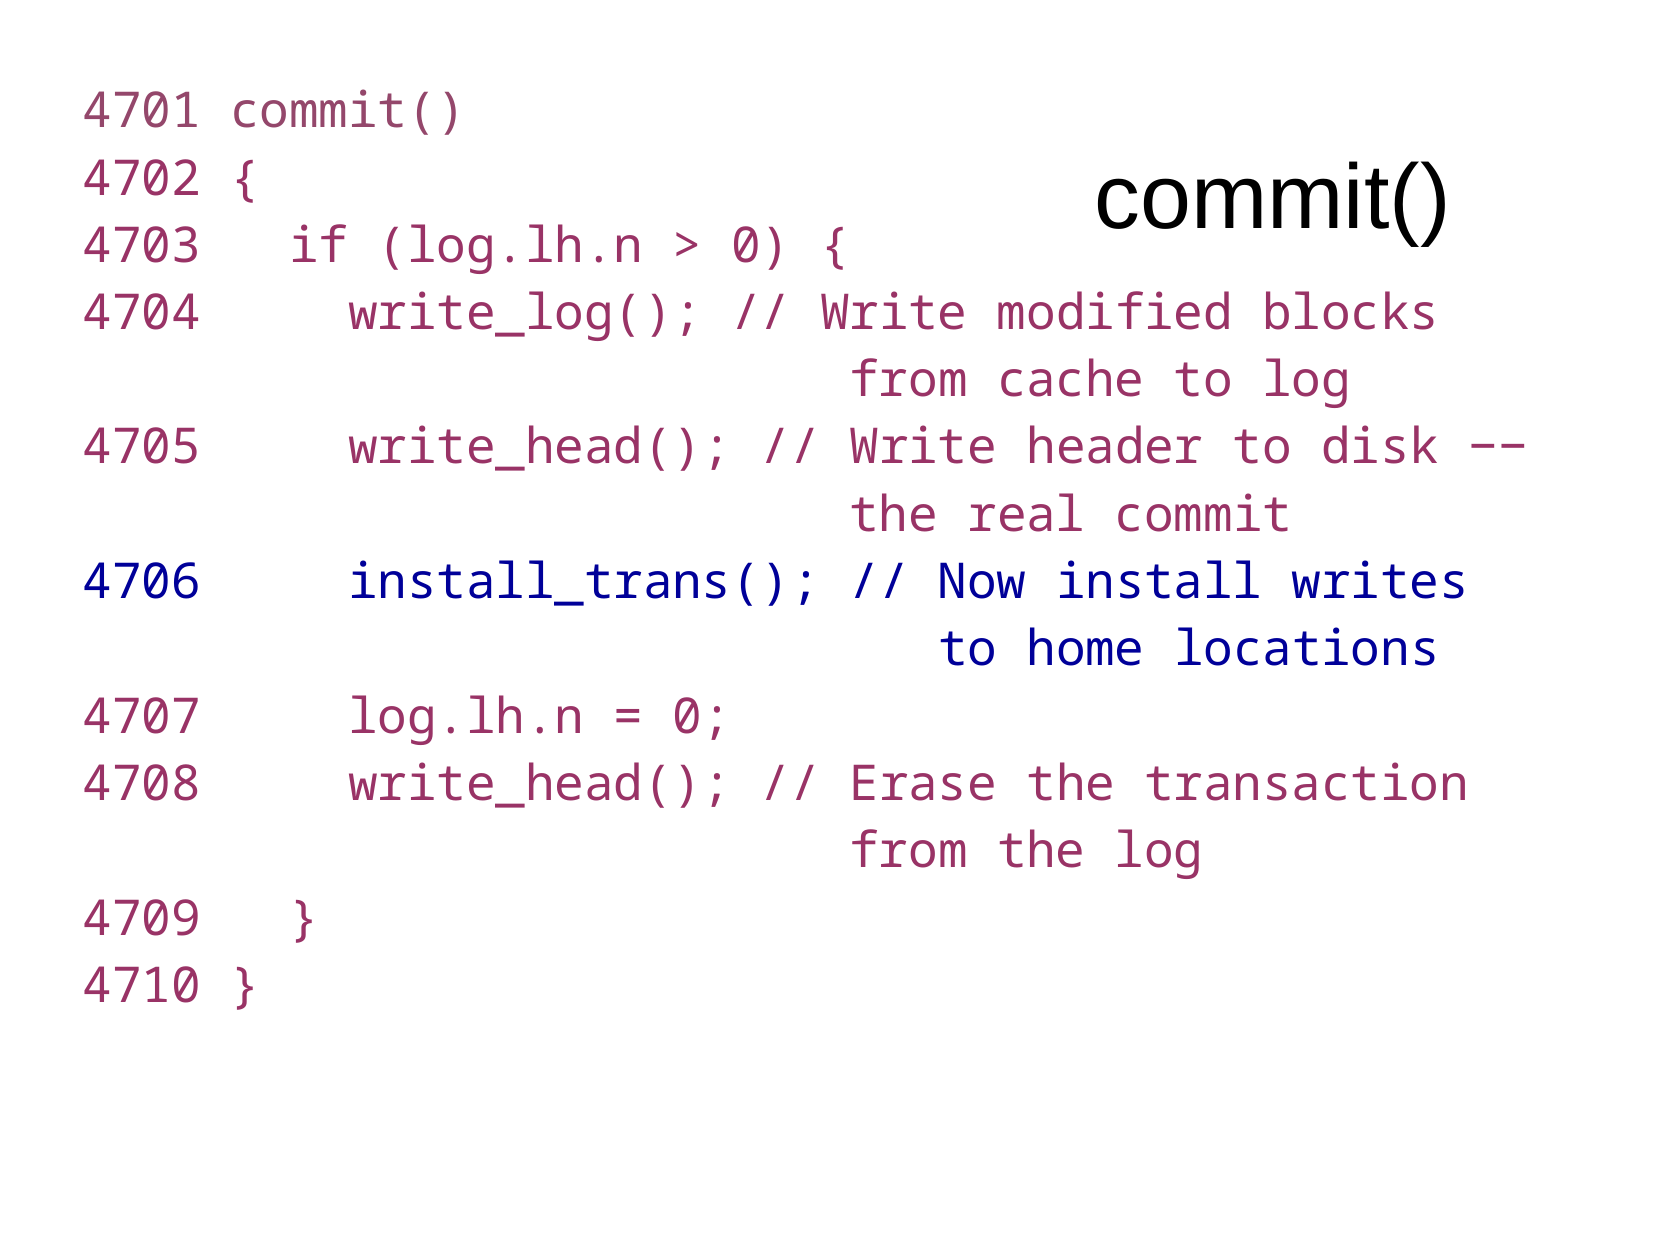

4701 commit()
4702 {
4703 if (log.lh.n > 0) {
4704 write_log(); // Write modified blocks
 from cache to log
4705 write_head(); // Write header to disk −−
 the real commit
4706 install_trans(); // Now install writes
 to home locations
4707 log.lh.n = 0;
4708 write_head(); // Erase the transaction
 from the log
4709 }
4710 }
# commit()